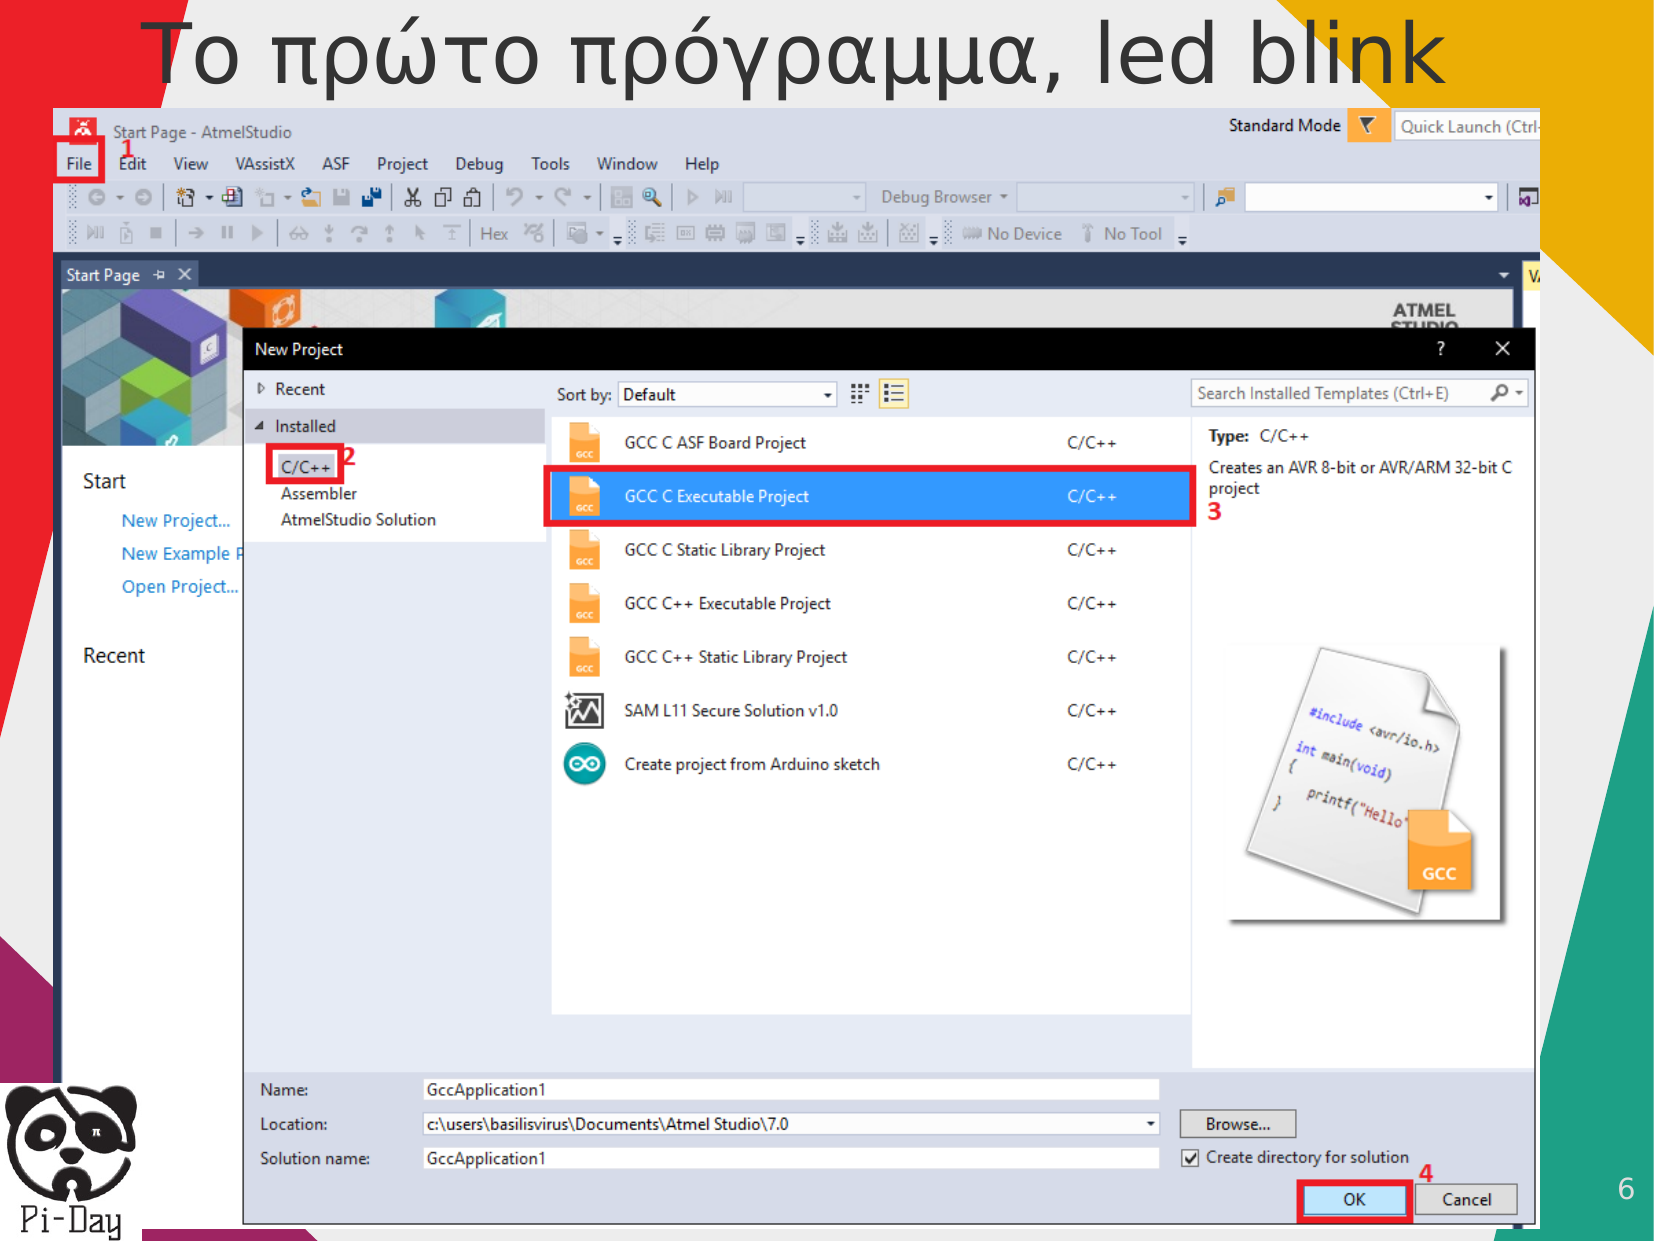

# Το πρώτο πρόγραμμα, led blink
6